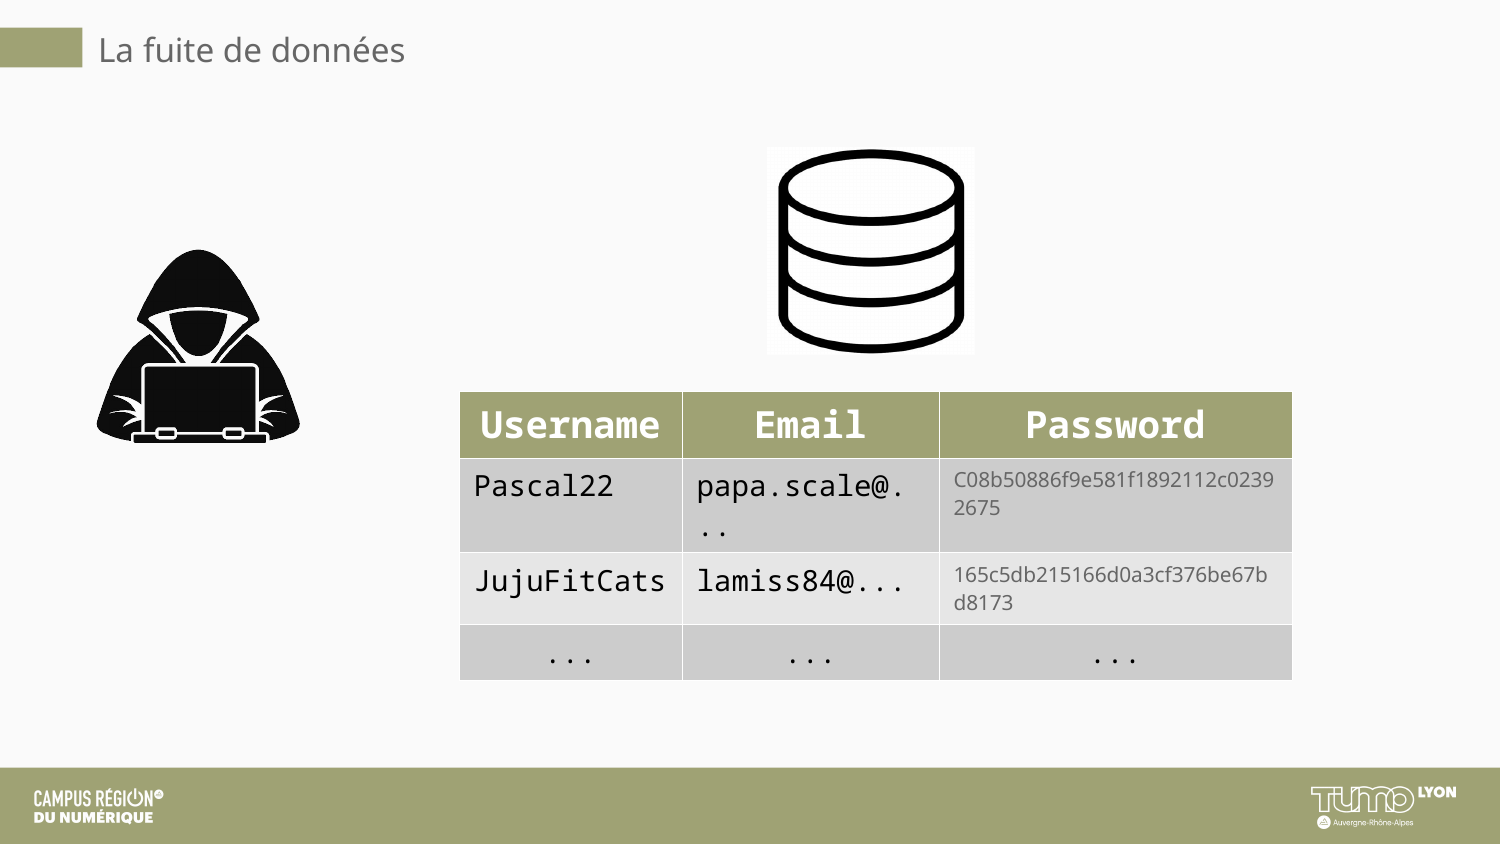

La fuite de données
| Username | Email | Password |
| --- | --- | --- |
| Pascal22 | papa.scale@... | C08b50886f9e581f1892112c02392675 |
| JujuFitCats | lamiss84@... | 165c5db215166d0a3cf376be67bd8173 |
| ... | ... | ... |